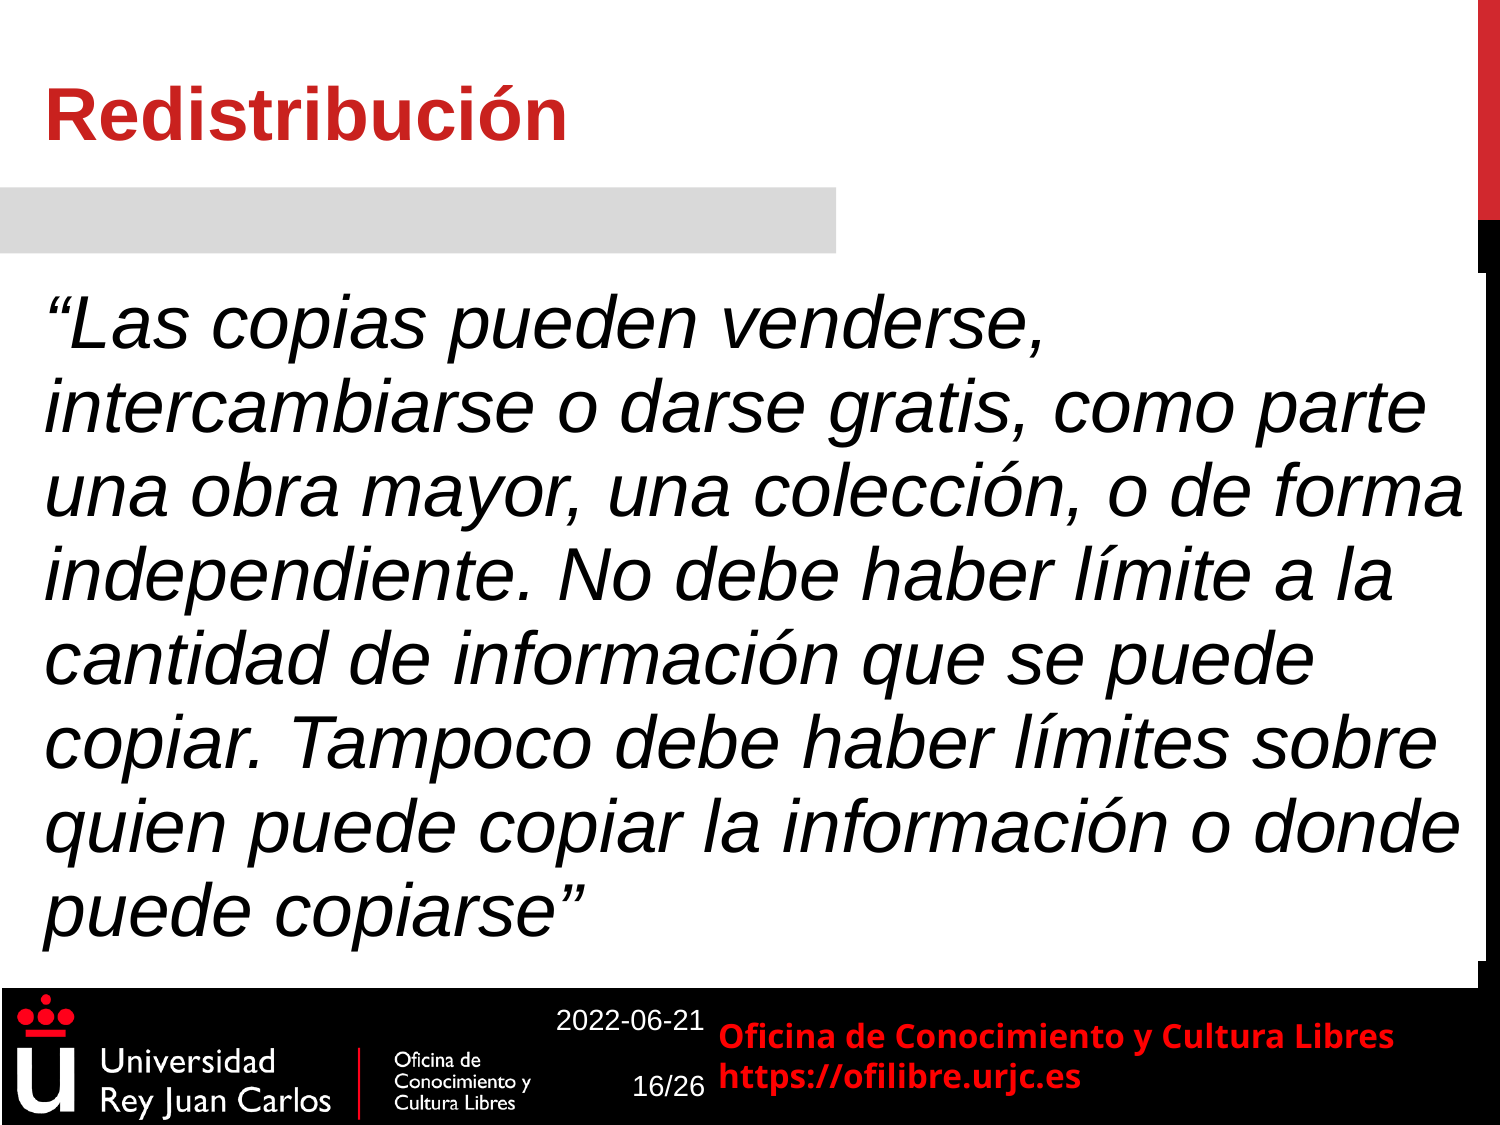

#
Redistribución
“Las copias pueden venderse, intercambiarse o darse gratis, como parte una obra mayor, una colección, o de forma independiente. No debe haber límite a la cantidad de información que se puede copiar. Tampoco debe haber límites sobre quien puede copiar la información o donde puede copiarse”